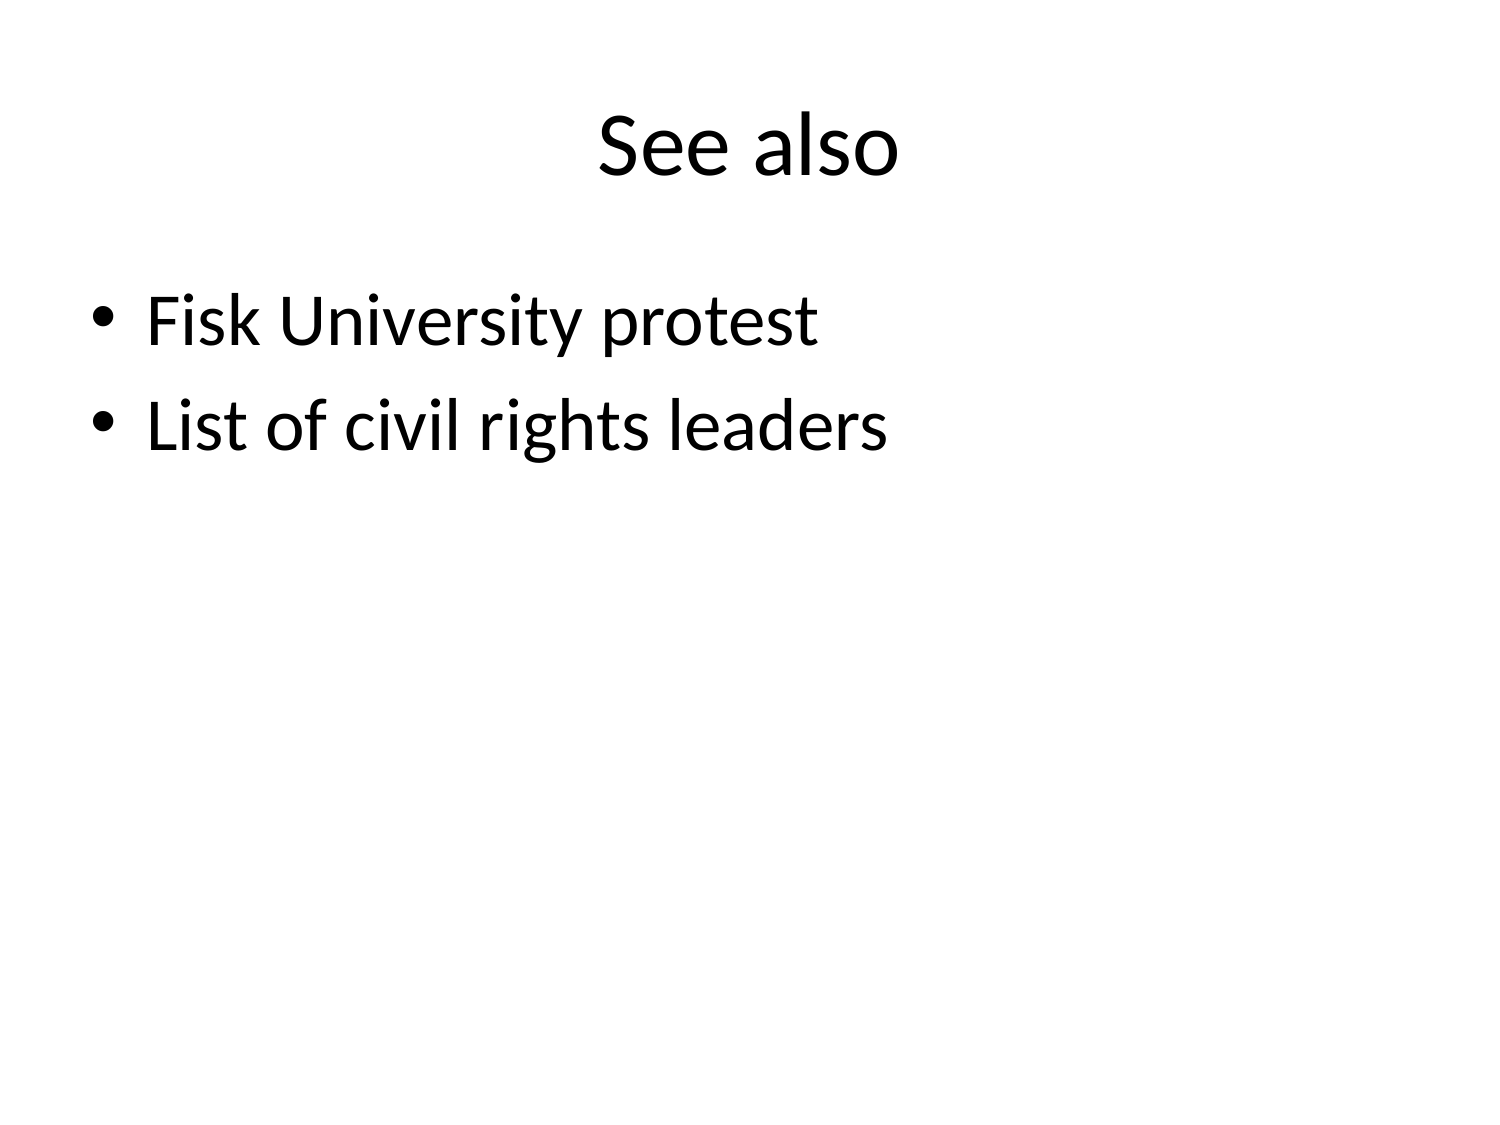

# See also
Fisk University protest
List of civil rights leaders